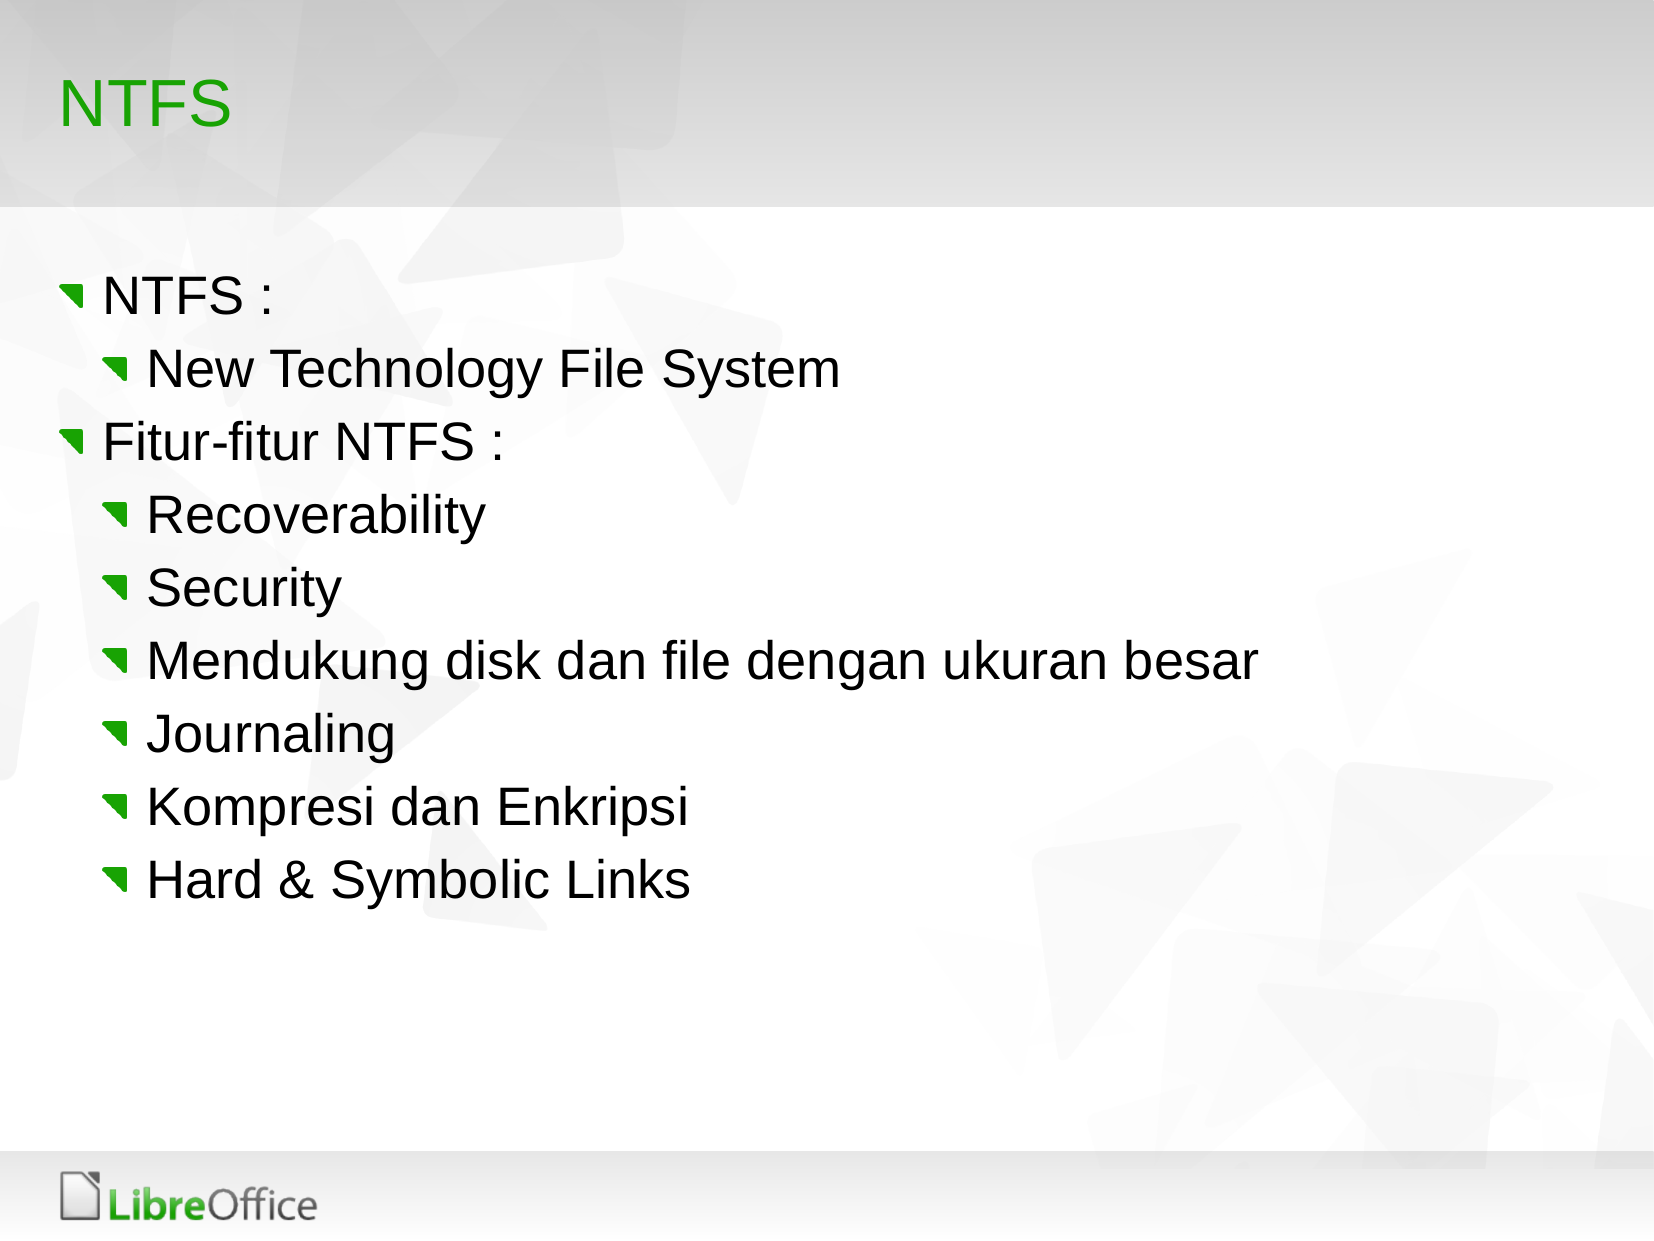

# NTFS
NTFS :
New Technology File System
Fitur-fitur NTFS :
Recoverability
Security
Mendukung disk dan file dengan ukuran besar
Journaling
Kompresi dan Enkripsi
Hard & Symbolic Links